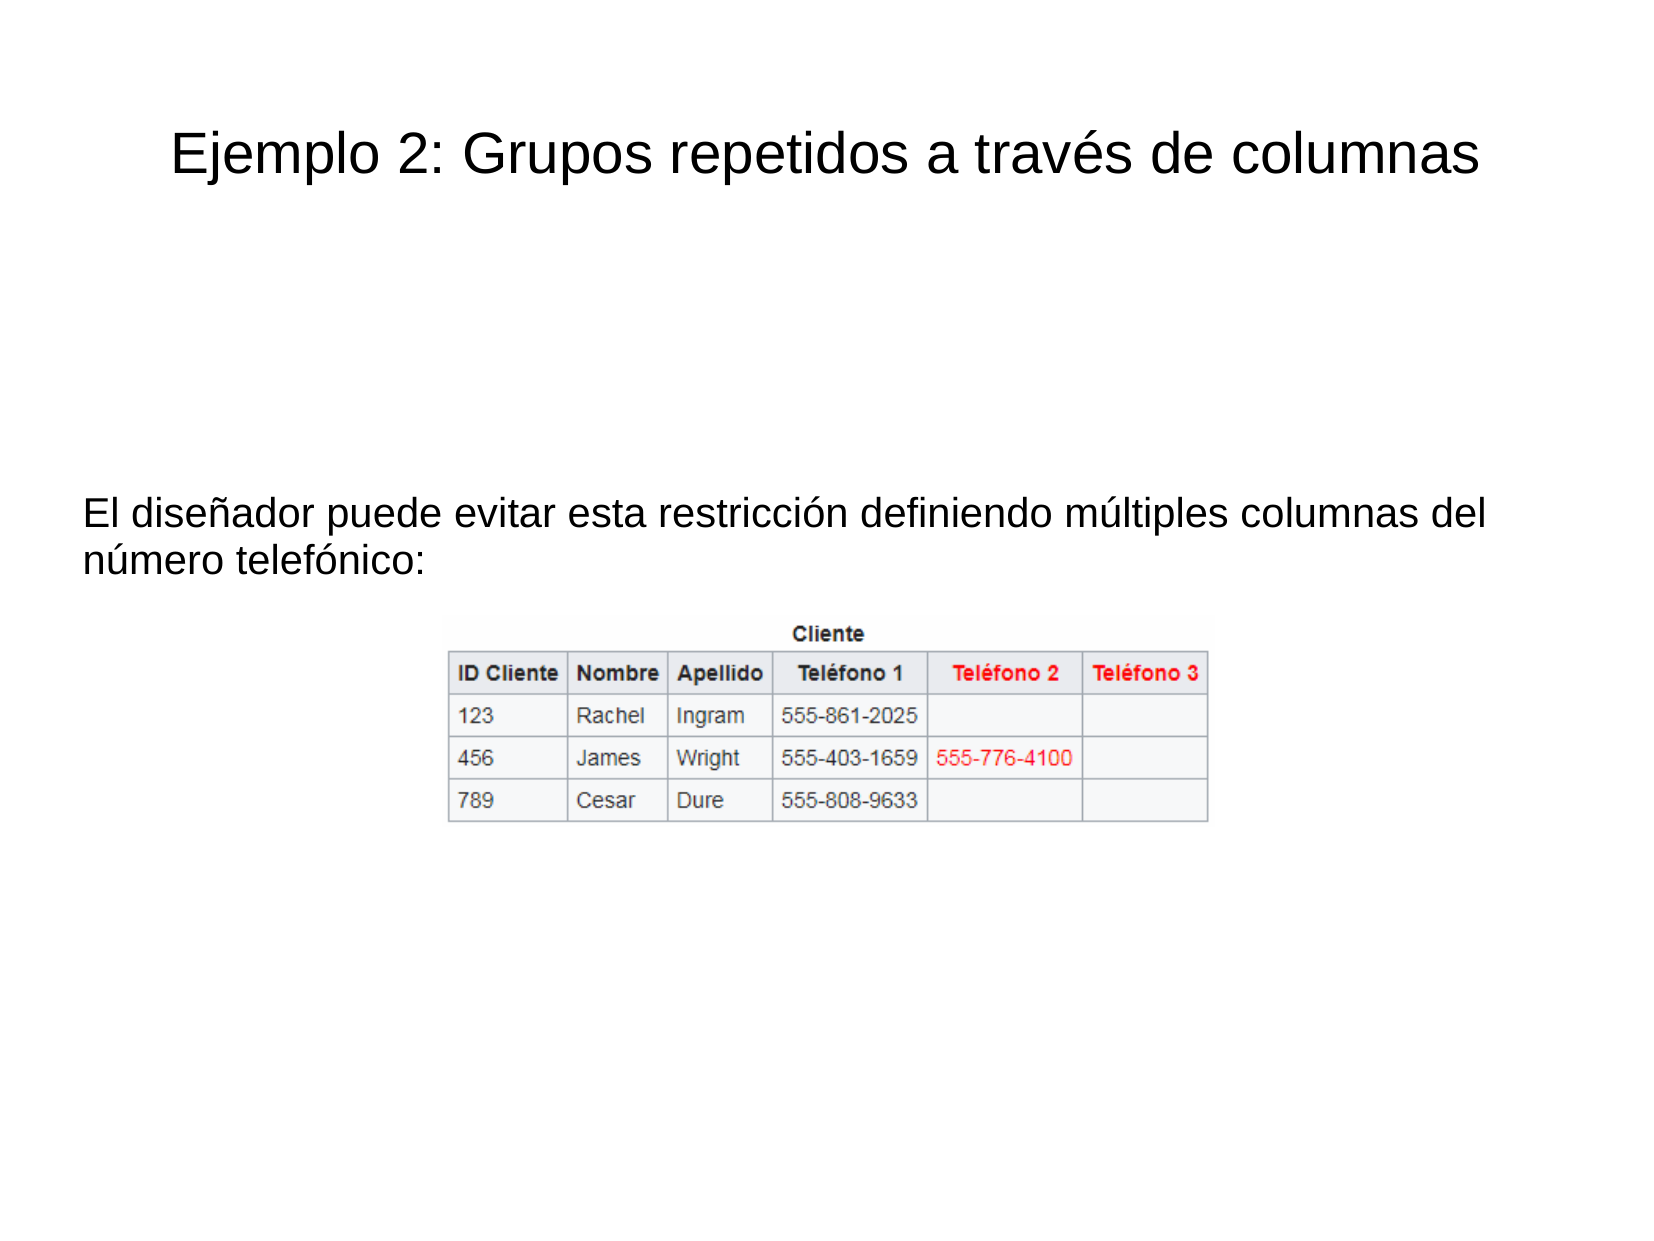

# Ejemplo 2: Grupos repetidos a través de columnas
El diseñador puede evitar esta restricción definiendo múltiples columnas del número telefónico: